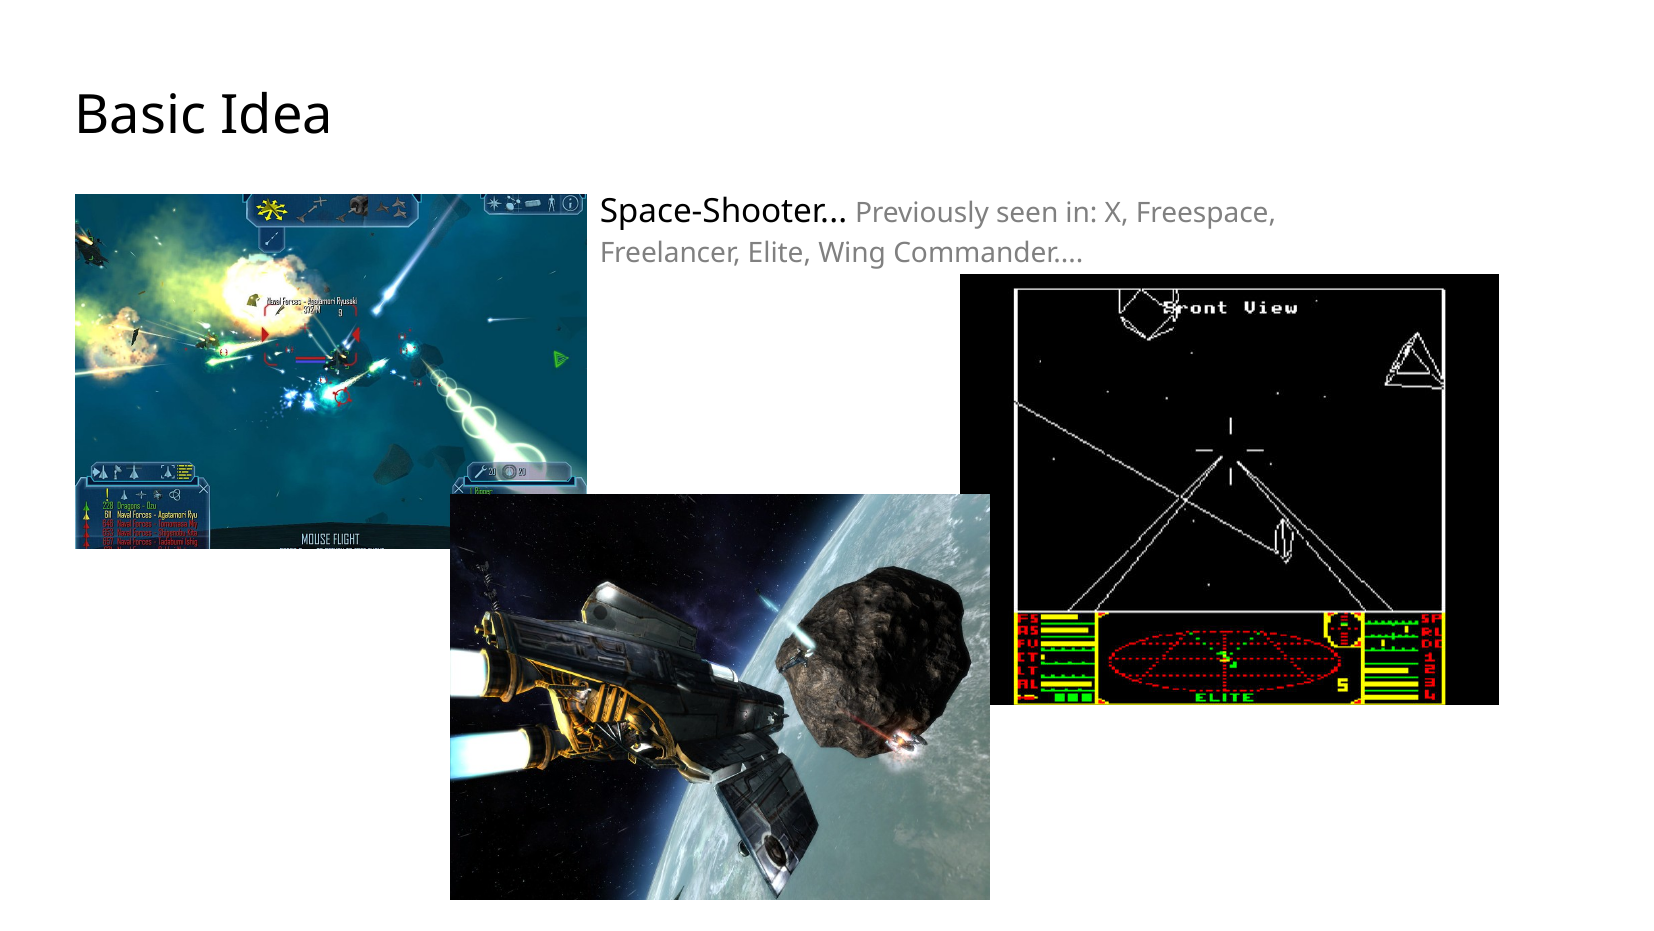

Basic Idea
Space-Shooter... Previously seen in: X, Freespace, Freelancer, Elite, Wing Commander....